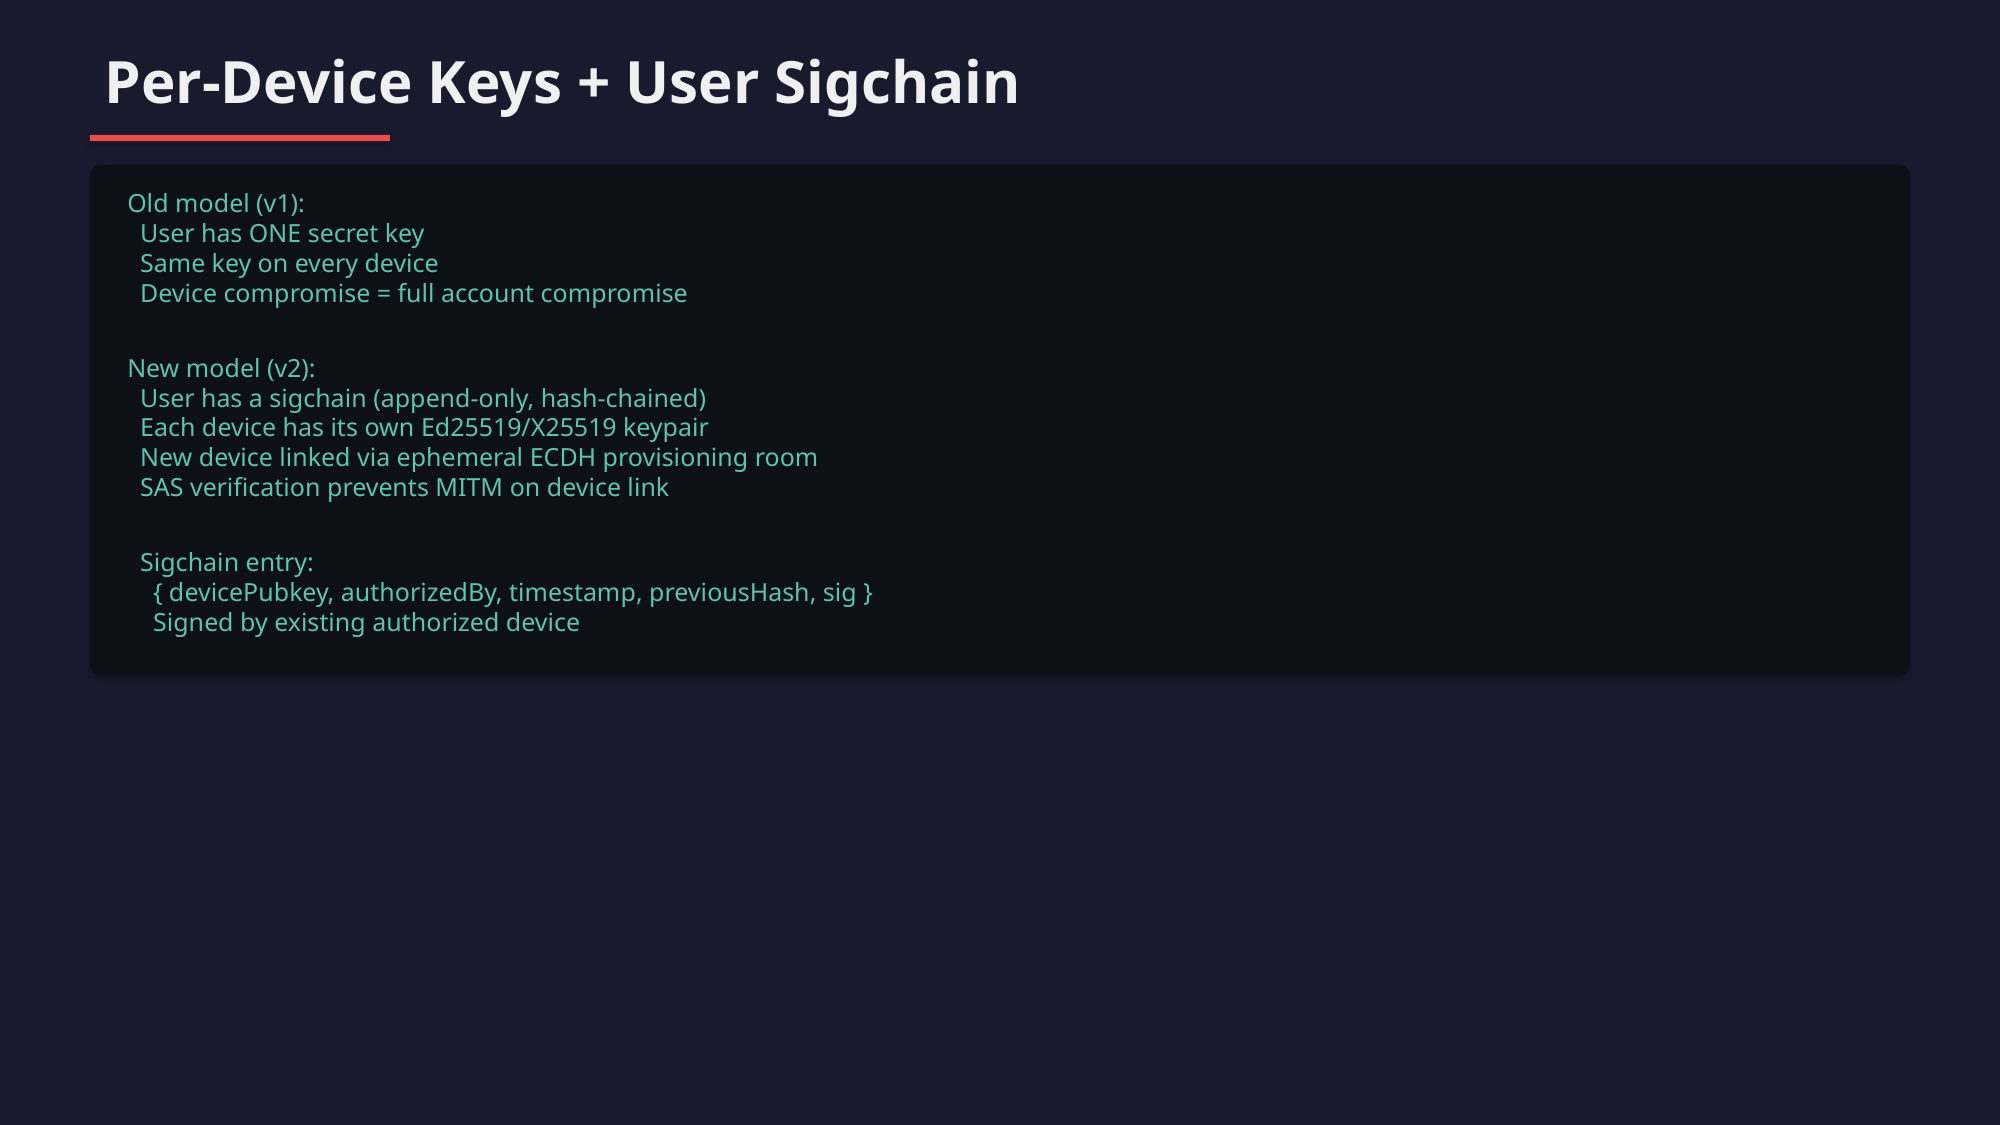

Per-Device Keys + User Sigchain
Old model (v1):
 User has ONE secret key
 Same key on every device
 Device compromise = full account compromise
New model (v2):
 User has a sigchain (append-only, hash-chained)
 Each device has its own Ed25519/X25519 keypair
 New device linked via ephemeral ECDH provisioning room
 SAS verification prevents MITM on device link
 Sigchain entry:
 { devicePubkey, authorizedBy, timestamp, previousHash, sig }
 Signed by existing authorized device